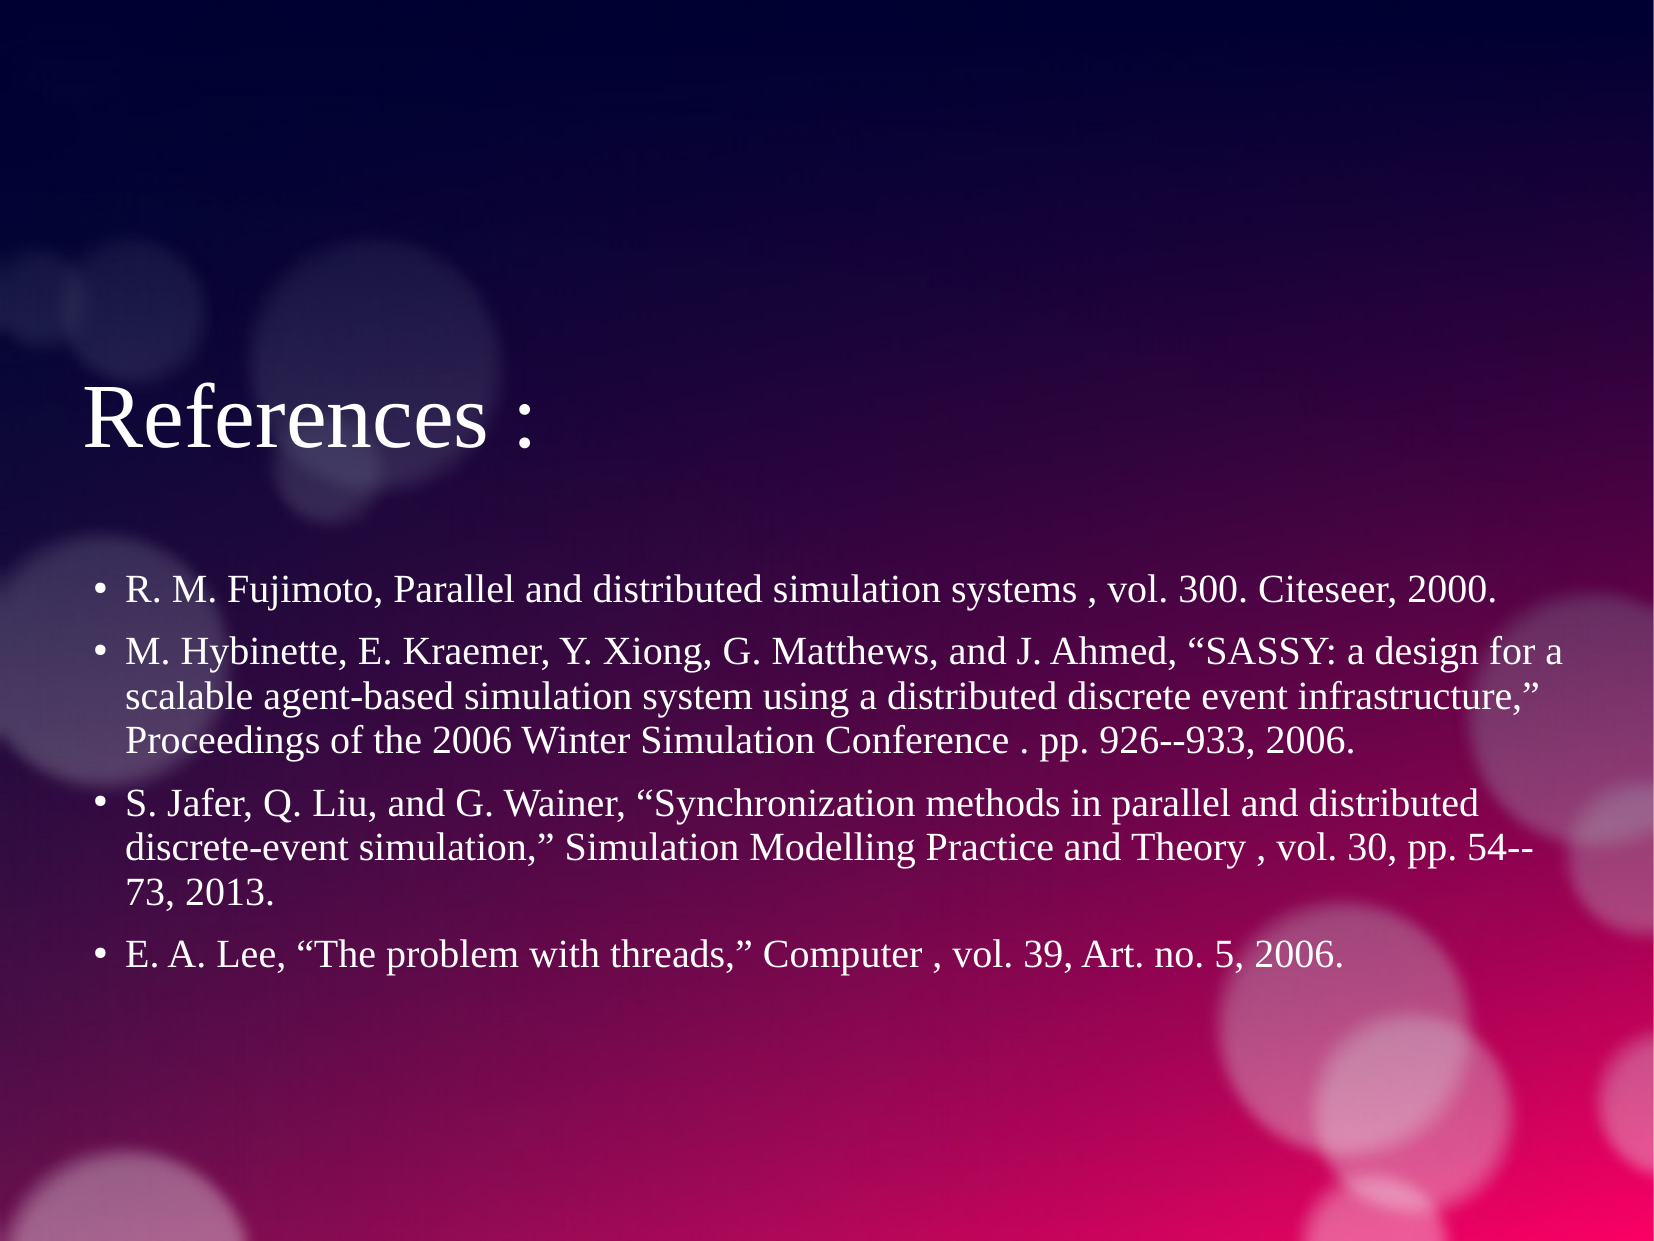

# References :
R. M. Fujimoto, Parallel and distributed simulation systems , vol. 300. Citeseer, 2000.
M. Hybinette, E. Kraemer, Y. Xiong, G. Matthews, and J. Ahmed, “SASSY: a design for a scalable agent-based simulation system using a distributed discrete event infrastructure,” Proceedings of the 2006 Winter Simulation Conference . pp. 926--933, 2006.
S. Jafer, Q. Liu, and G. Wainer, “Synchronization methods in parallel and distributed discrete-event simulation,” Simulation Modelling Practice and Theory , vol. 30, pp. 54--73, 2013.
E. A. Lee, “The problem with threads,” Computer , vol. 39, Art. no. 5, 2006.